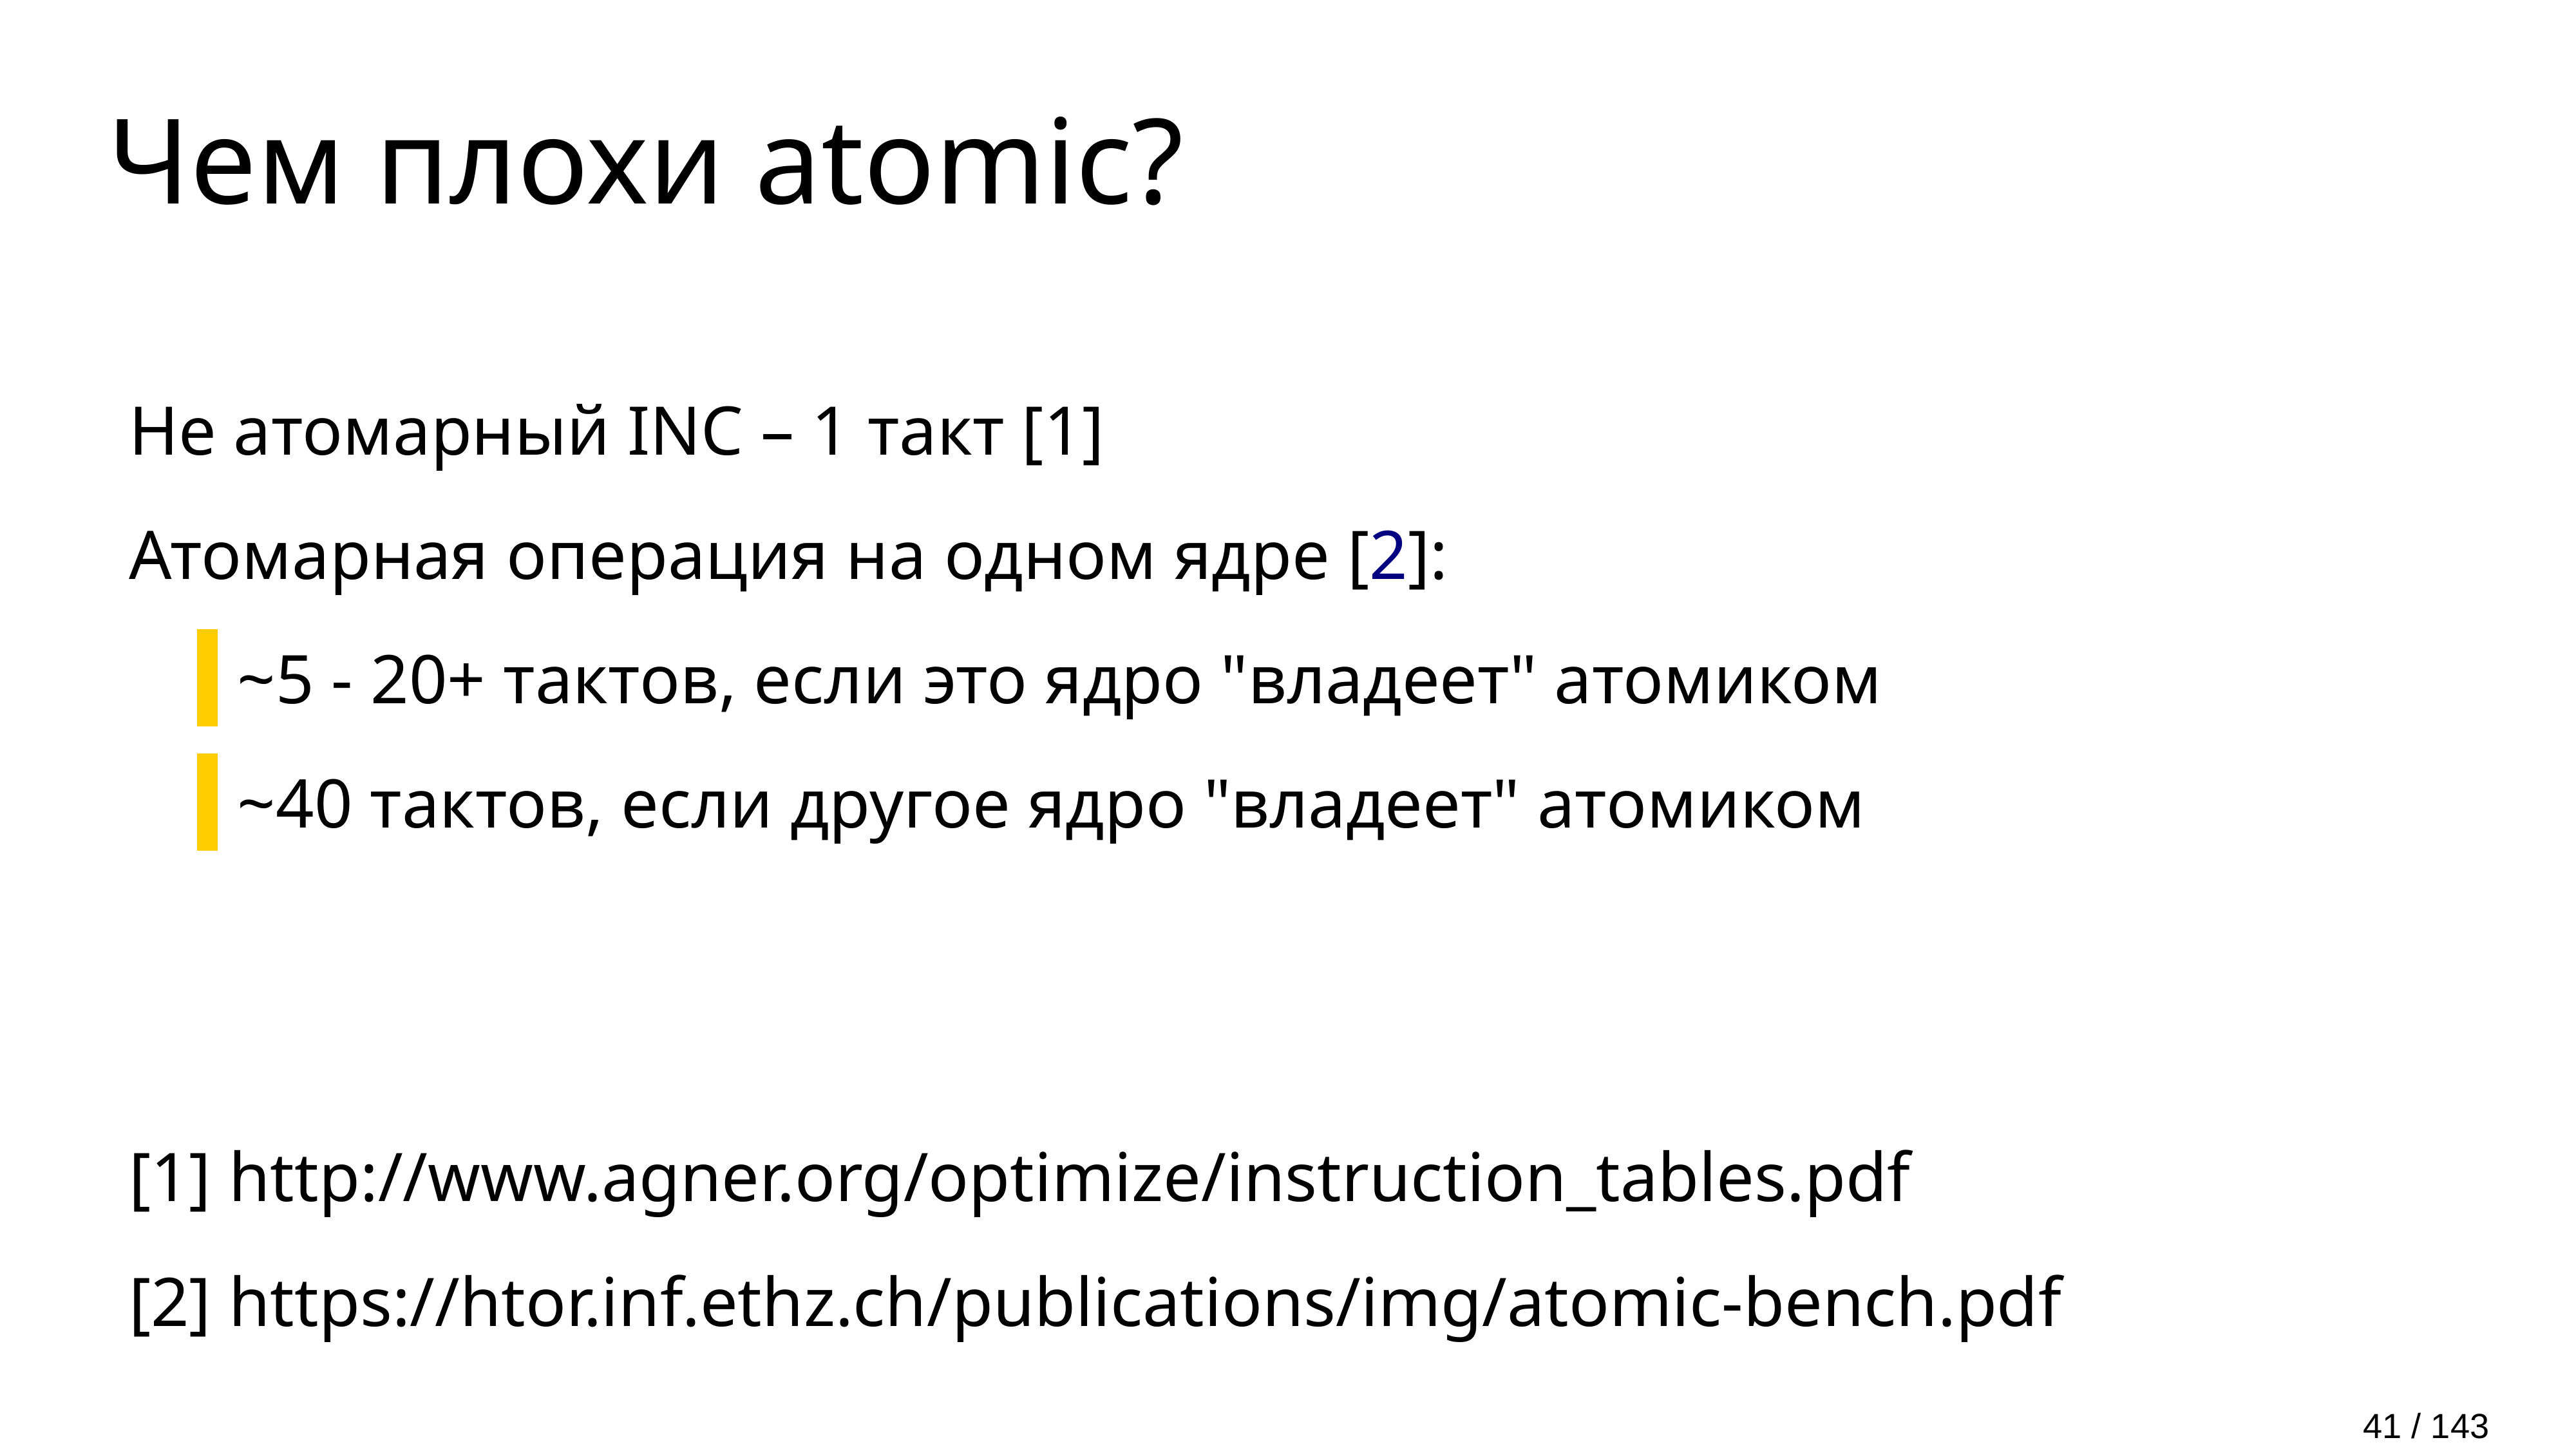

# Чем плохи atomic?
Не атомарный INC – 1 такт [1]
Атомарная операция на одном ядре [2]:
 ~5 - 20+ тактов, если это ядро "владеет" атомиком
 ~40 тактов, если другое ядро "владеет" атомиком
[1] http://www.agner.org/optimize/instruction_tables.pdf
[2] https://htor.inf.ethz.ch/publications/img/atomic-bench.pdf